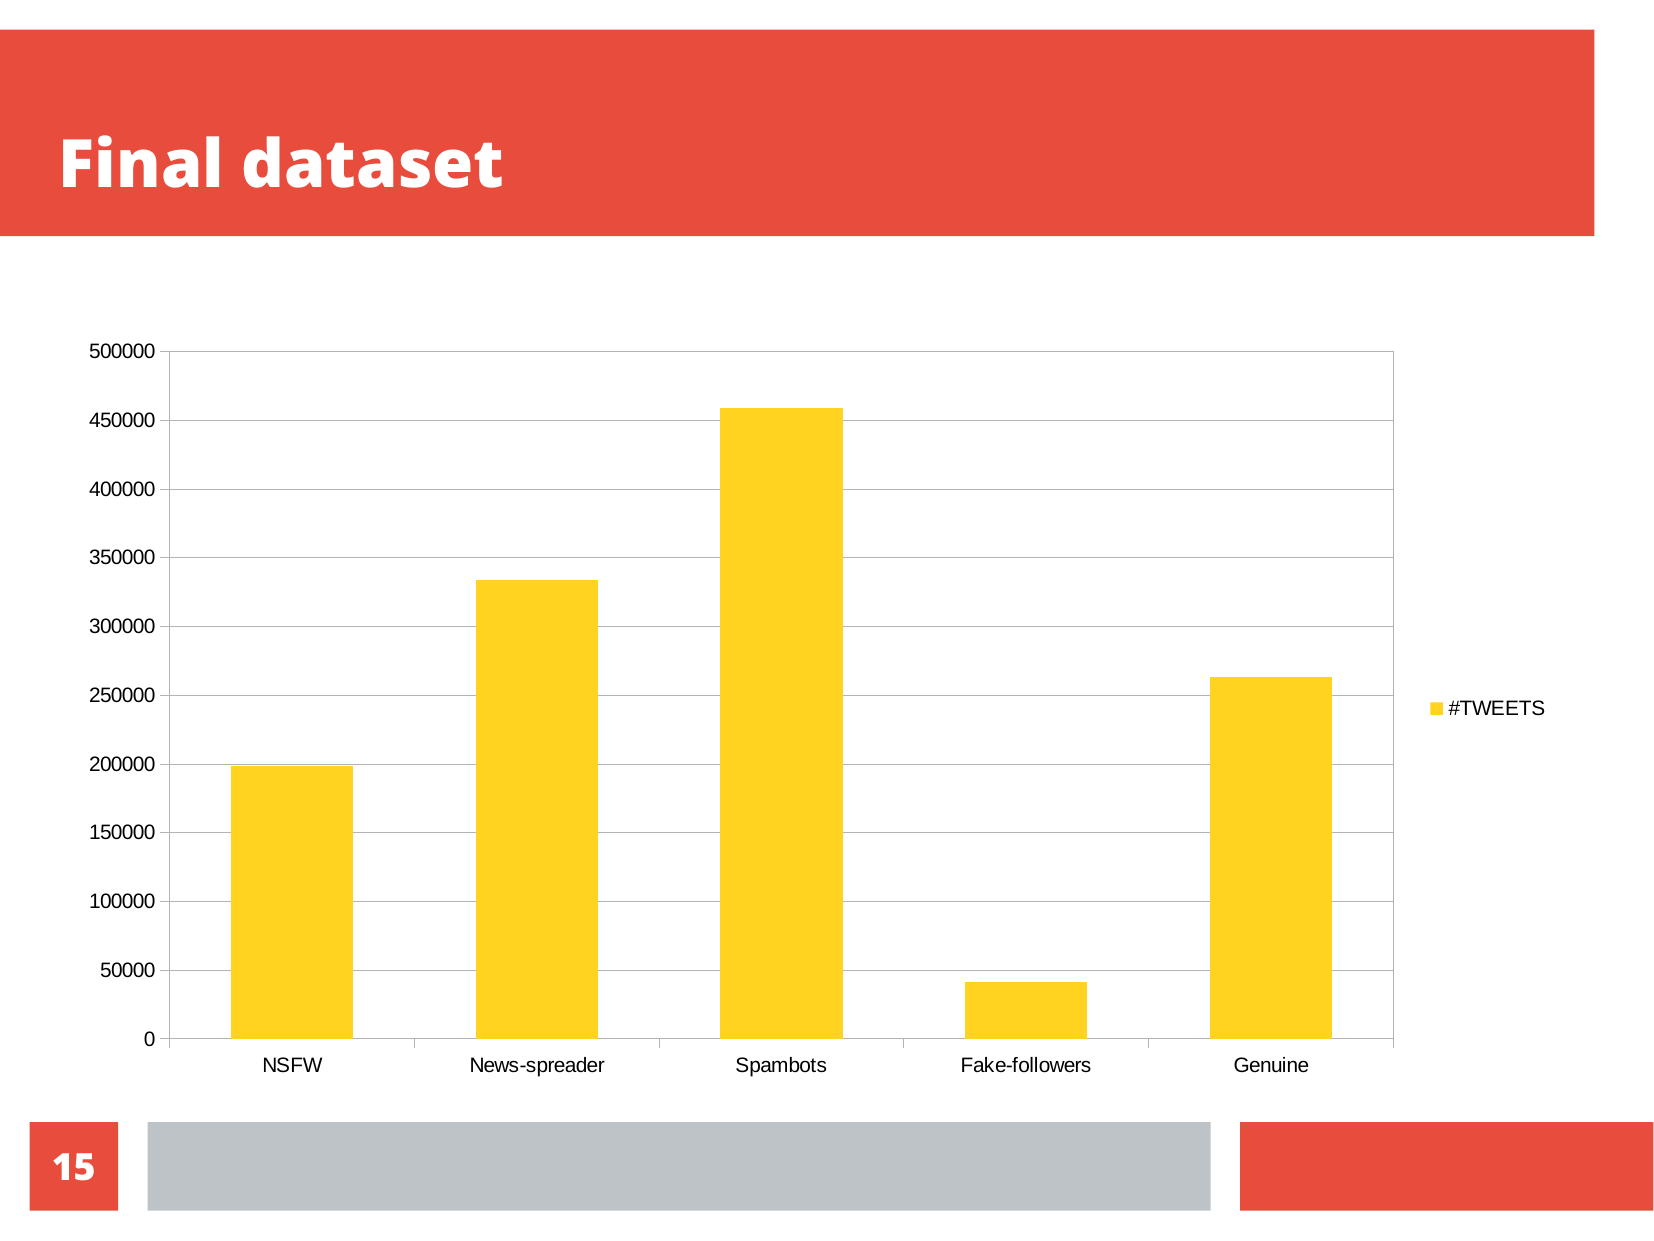

# Final dataset
### Chart
| Category | #TWEETS |
|---|---|
| NSFW | 198378.0 |
| News-spreader | 333699.0 |
| Spambots | 458809.0 |
| Fake-followers | 41683.0 |
| Genuine | 263240.0 |15